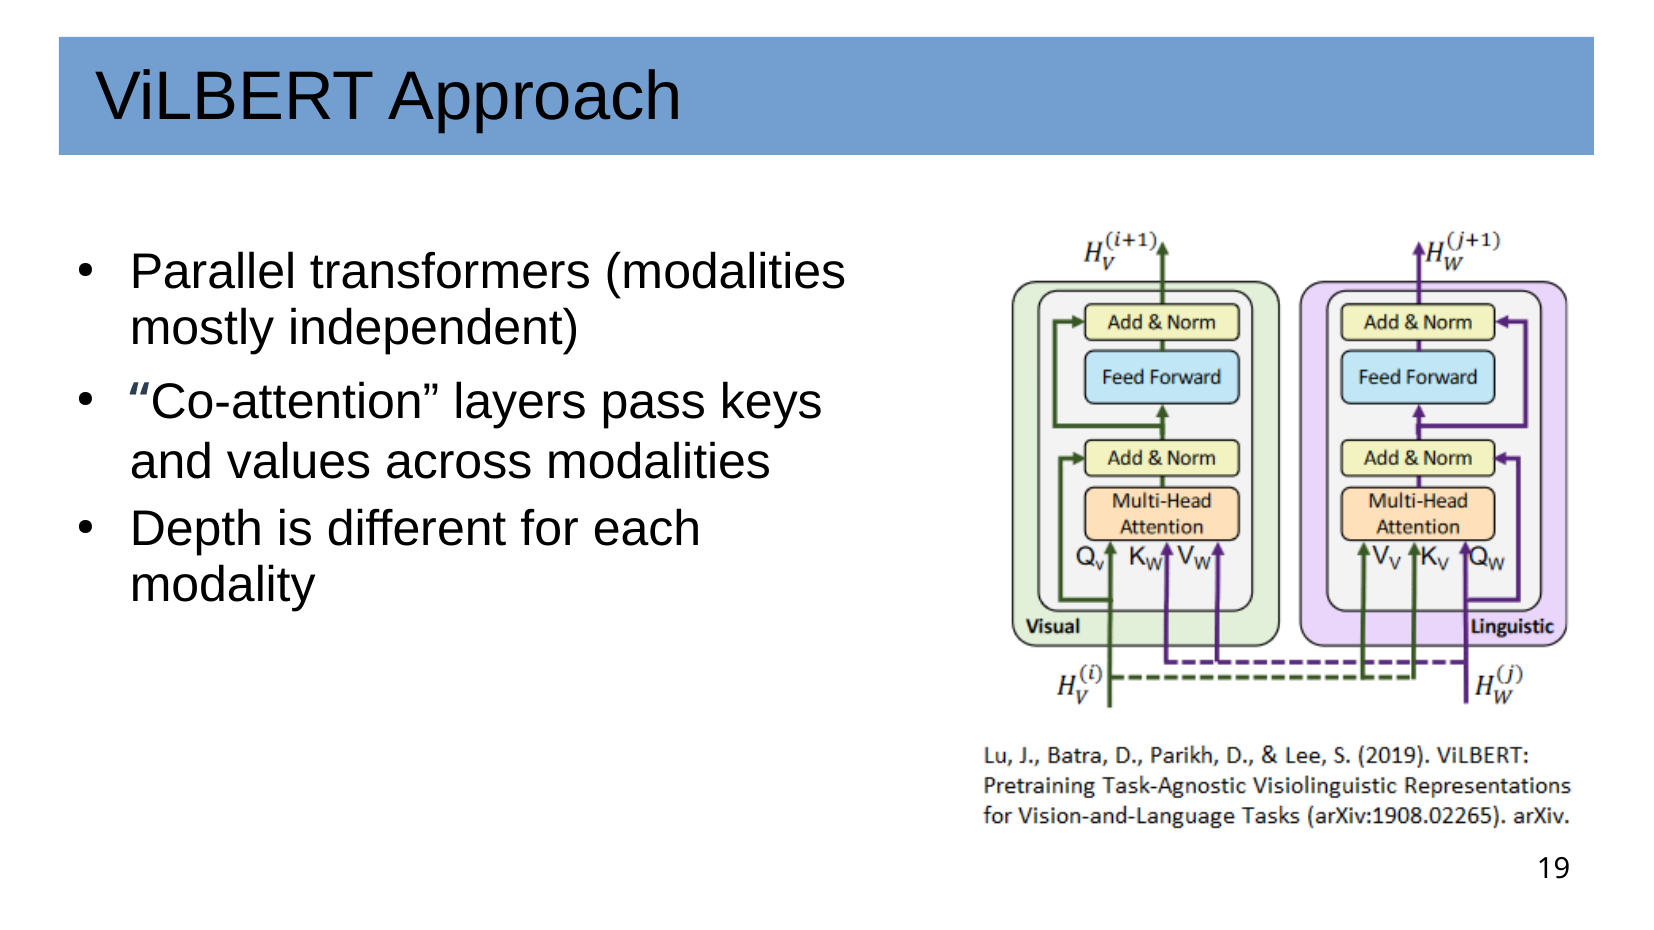

# ViLBERT Approach
Parallel transformers (modalities mostly independent)
“Co-attention” layers pass keys and values across modalities
Depth is different for each modality
19